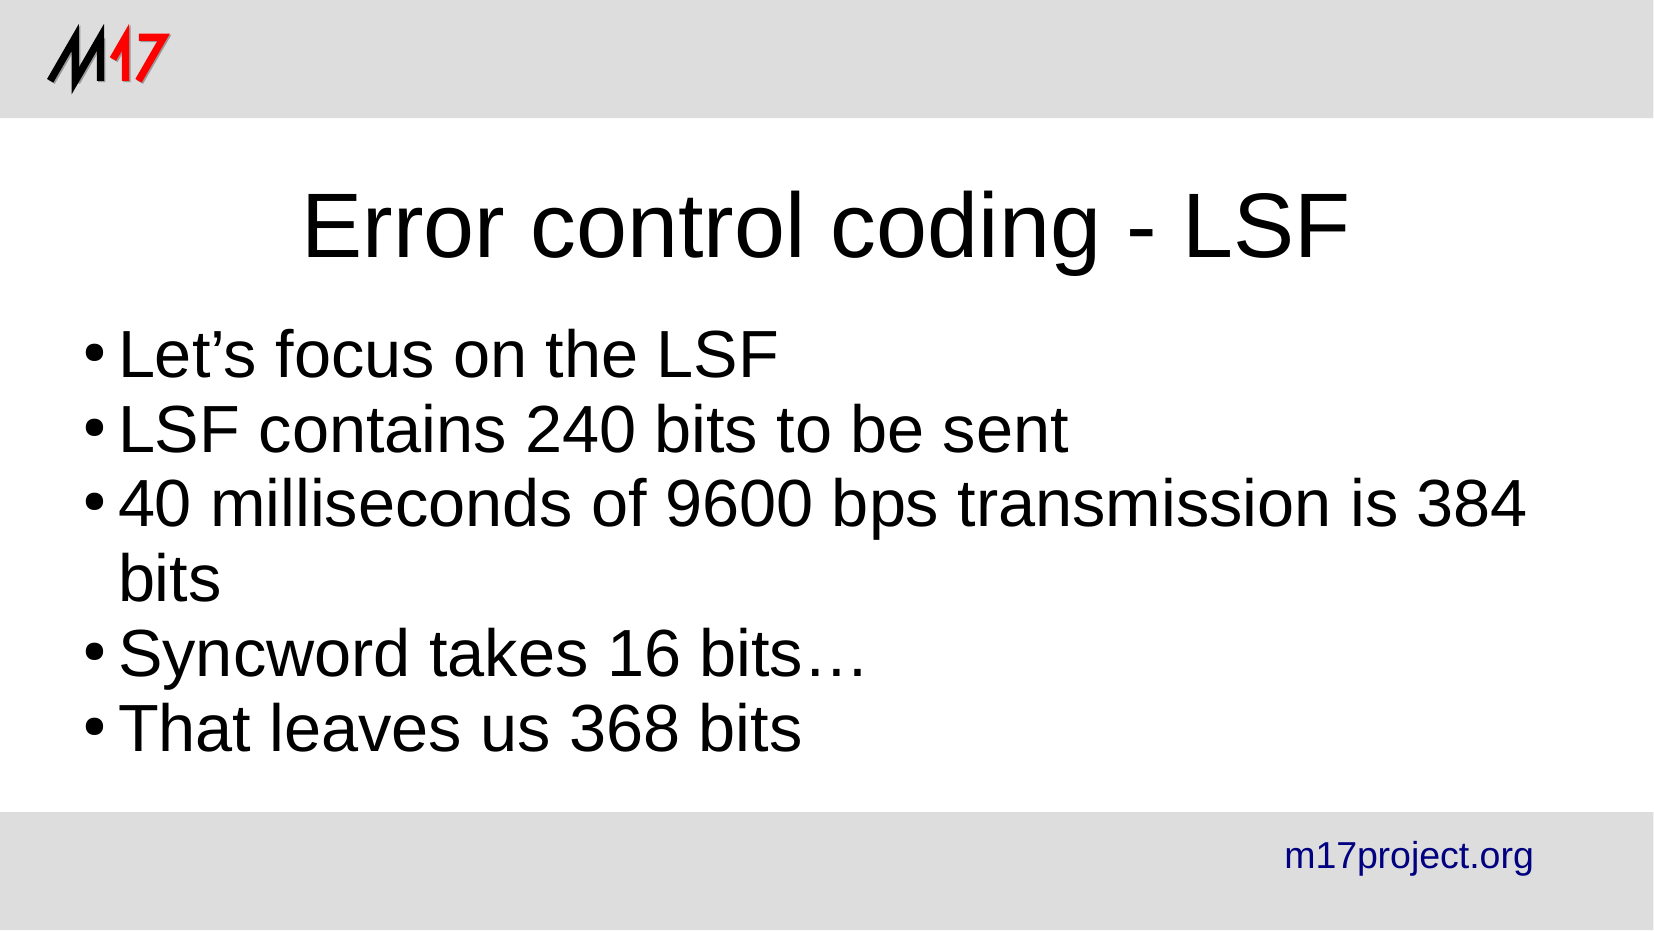

# Error control coding - LSF
Let’s focus on the LSF
LSF contains 240 bits to be sent
40 milliseconds of 9600 bps transmission is 384 bits
Syncword takes 16 bits…
That leaves us 368 bits
m17project.org